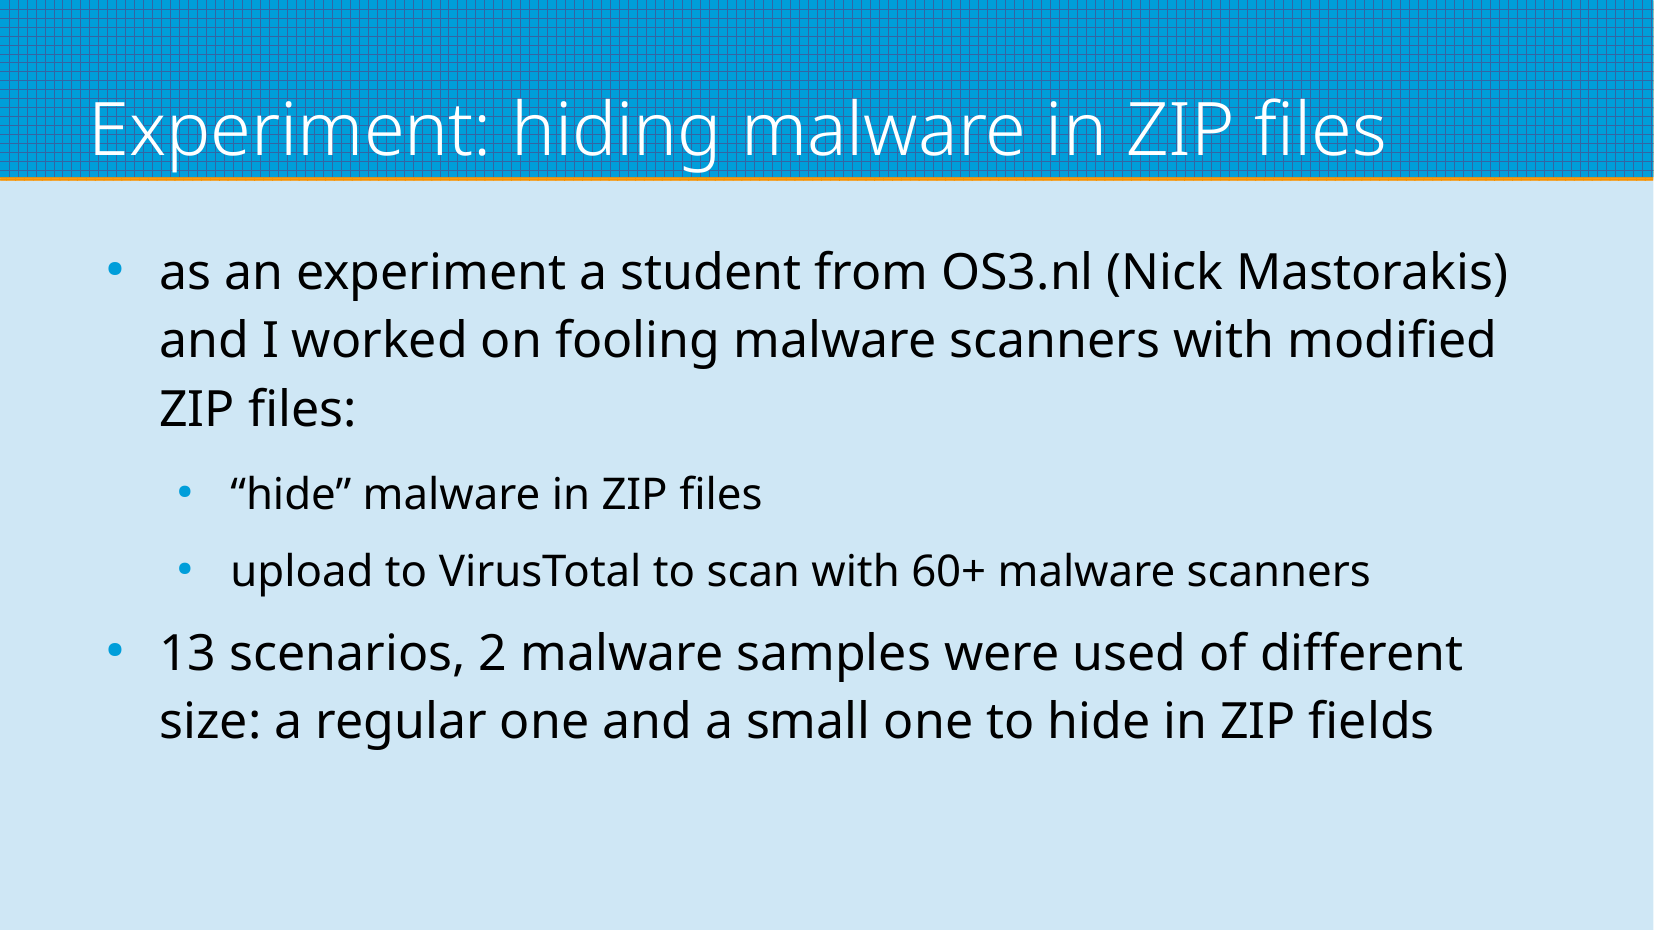

# Experiment: hiding malware in ZIP files
as an experiment a student from OS3.nl (Nick Mastorakis) and I worked on fooling malware scanners with modified ZIP files:
“hide” malware in ZIP files
upload to VirusTotal to scan with 60+ malware scanners
13 scenarios, 2 malware samples were used of different size: a regular one and a small one to hide in ZIP fields